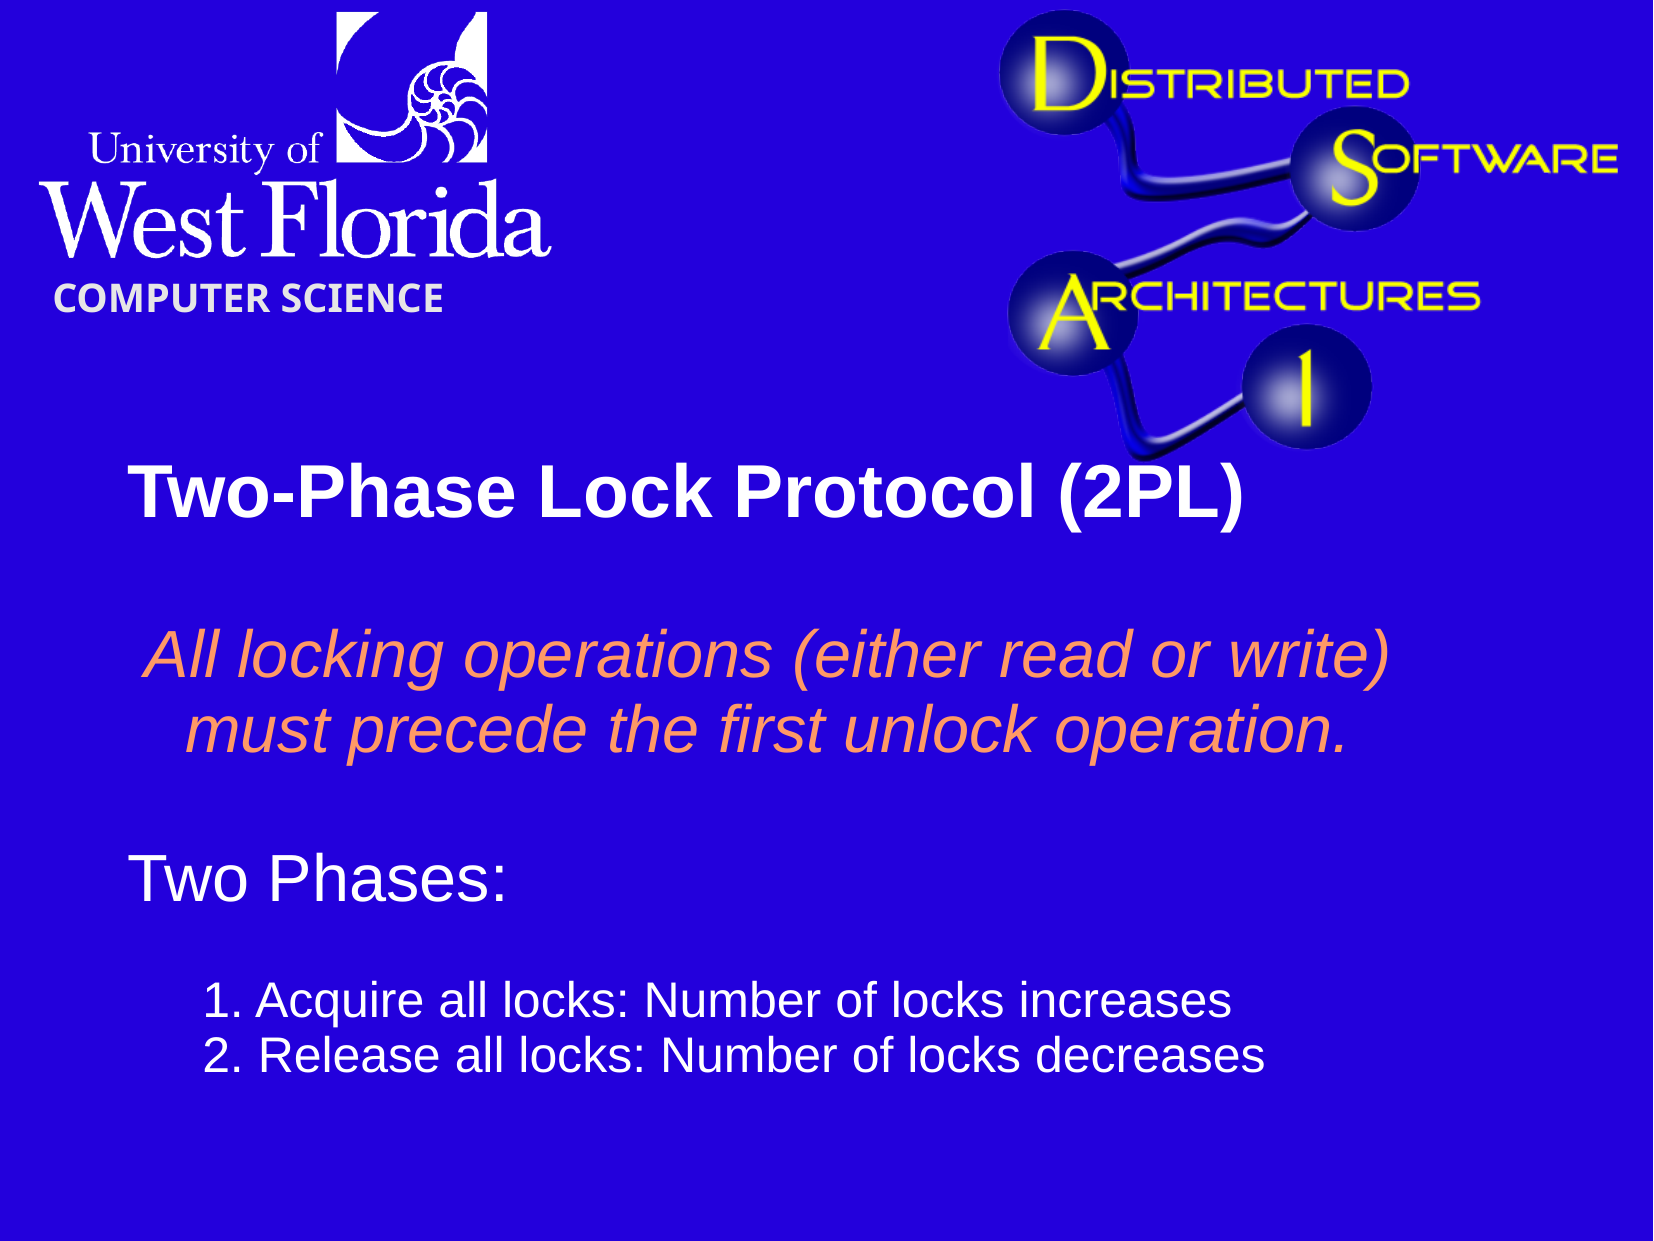

COMPUTER SCIENCE
Two-Phase Lock Protocol (2PL)
All locking operations (either read or write) must precede the first unlock operation.
Two Phases:
	1. Acquire all locks: Number of locks increases
	2. Release all locks: Number of locks decreases